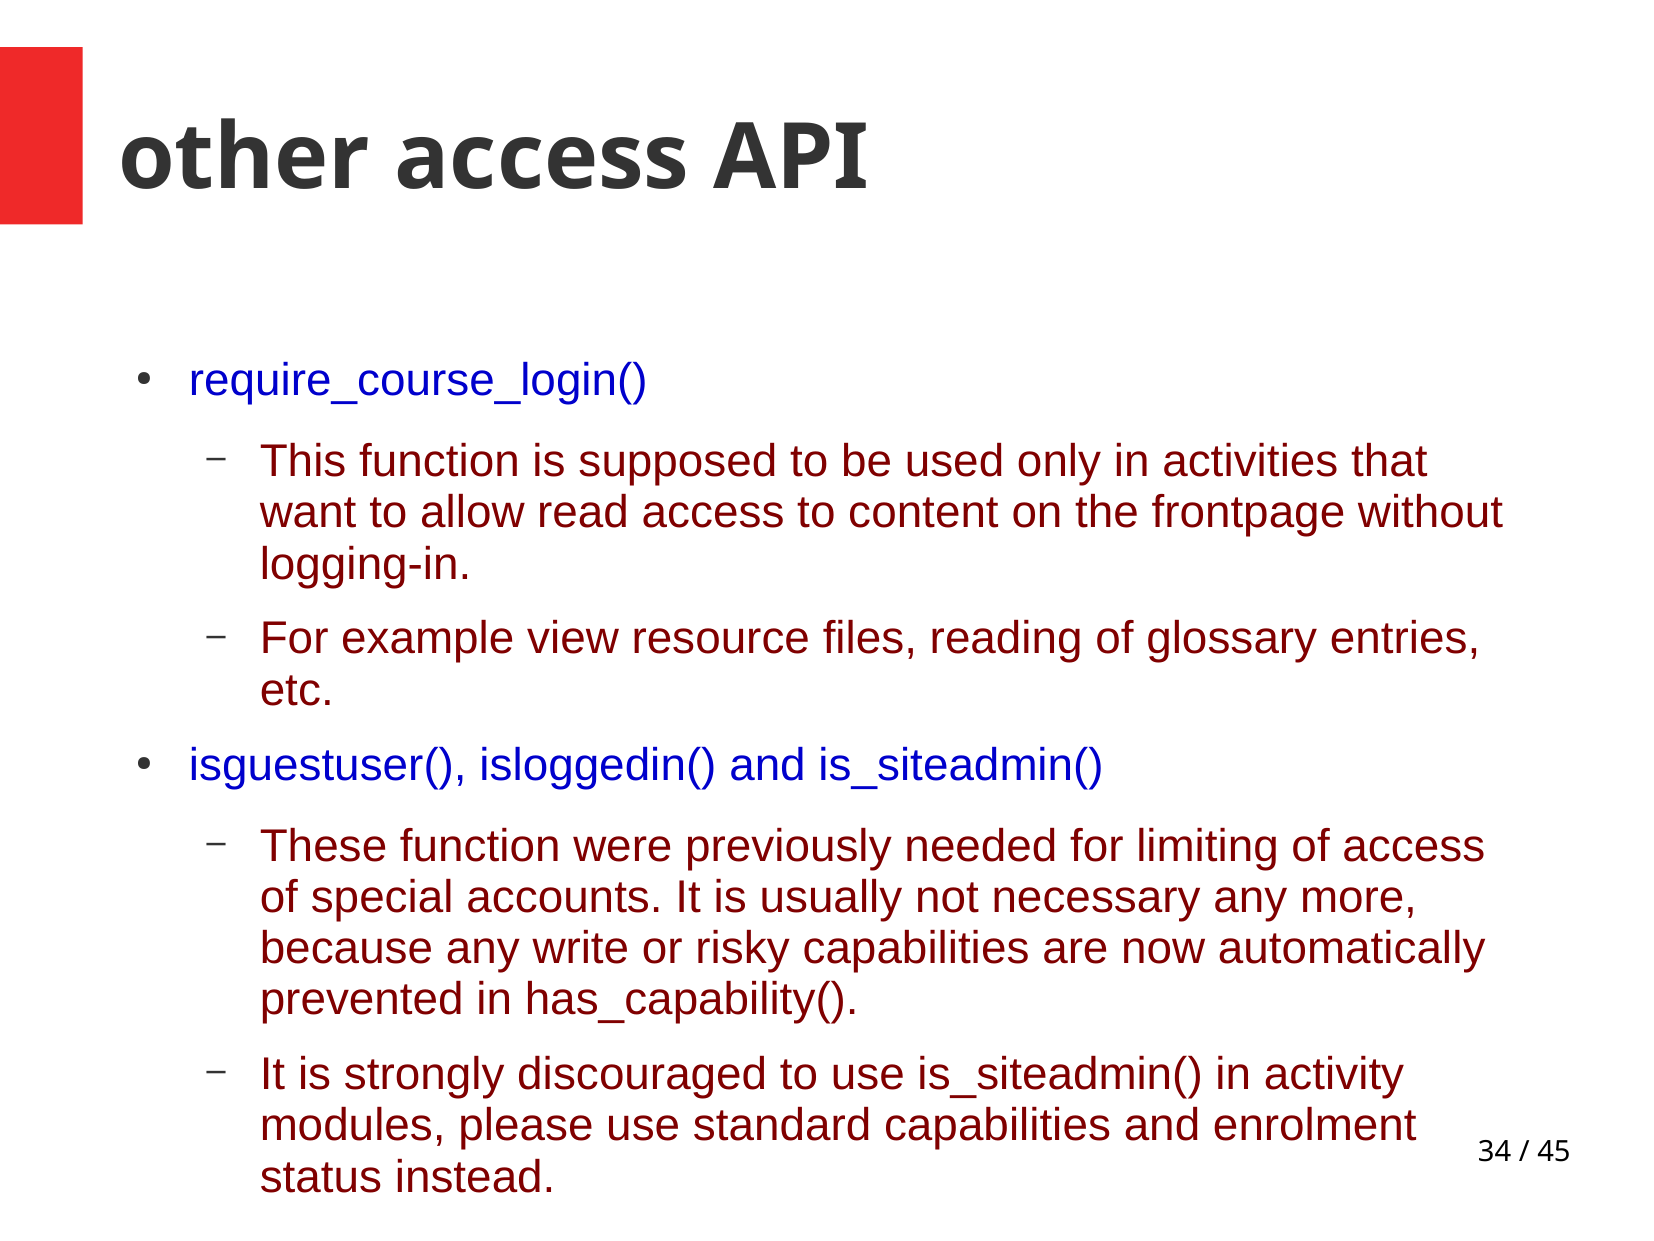

# other access API
require_course_login()
This function is supposed to be used only in activities that want to allow read access to content on the frontpage without logging-in.
For example view resource files, reading of glossary entries, etc.
isguestuser(), isloggedin() and is_siteadmin()
These function were previously needed for limiting of access of special accounts. It is usually not necessary any more, because any write or risky capabilities are now automatically prevented in has_capability().
It is strongly discouraged to use is_siteadmin() in activity modules, please use standard capabilities and enrolment status instead.
34